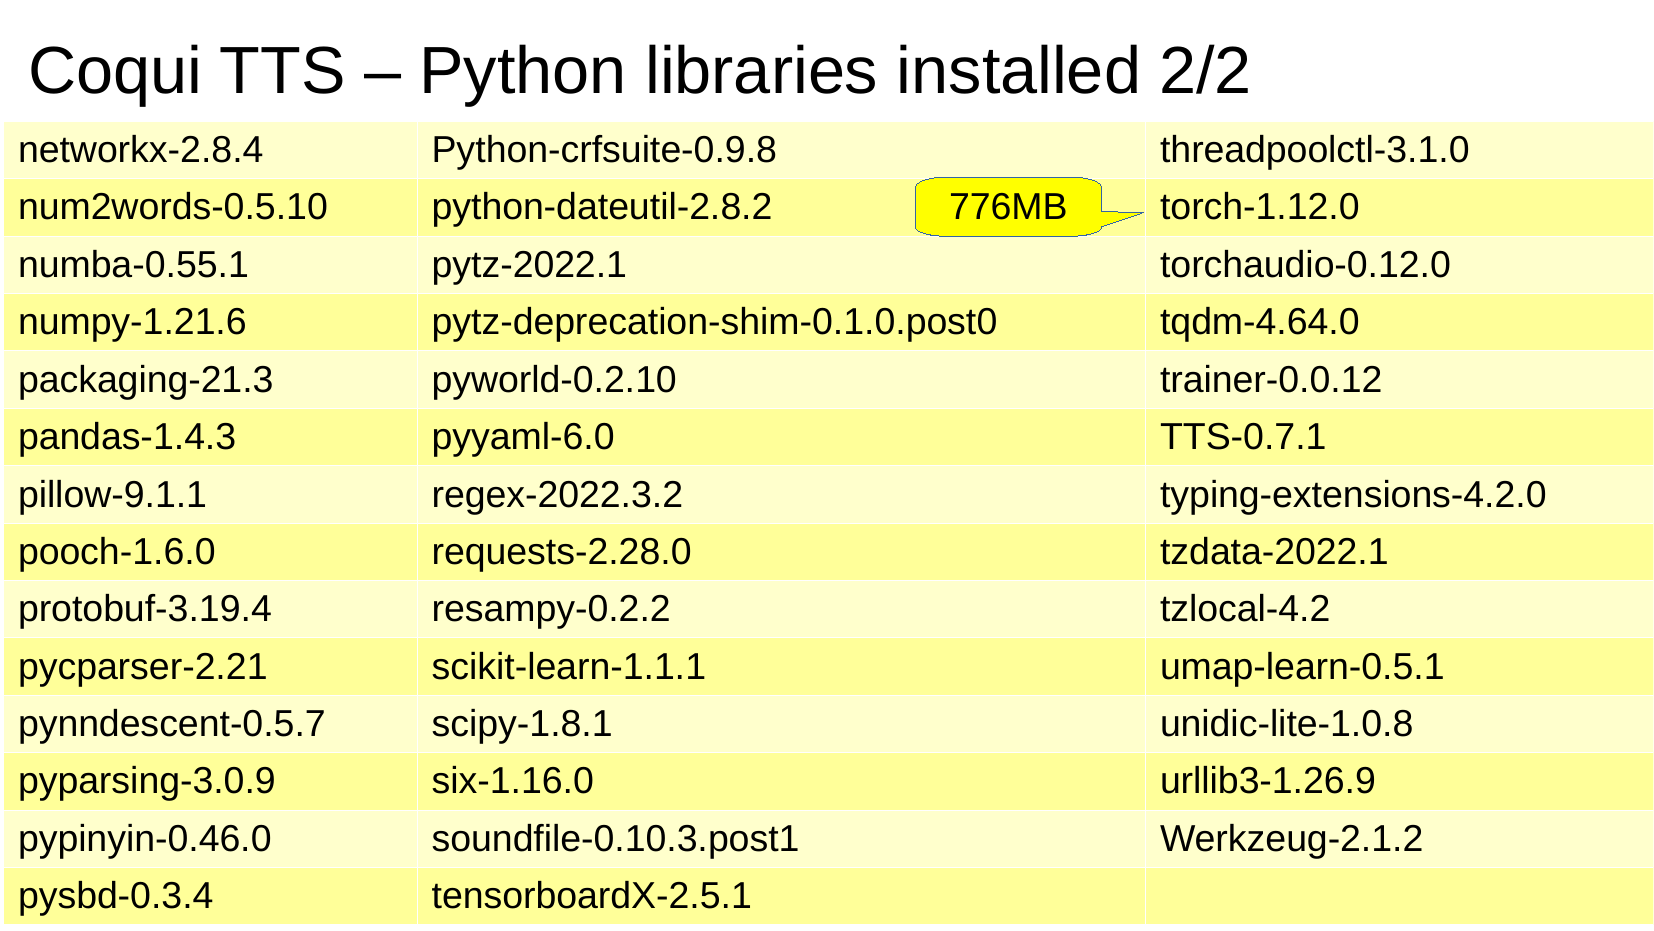

# Coqui TTS – Python libraries installed 2/2
| networkx-2.8.4 | Python-crfsuite-0.9.8 | threadpoolctl-3.1.0 |
| --- | --- | --- |
| num2words-0.5.10 | python-dateutil-2.8.2 | torch-1.12.0 |
| numba-0.55.1 | pytz-2022.1 | torchaudio-0.12.0 |
| numpy-1.21.6 | pytz-deprecation-shim-0.1.0.post0 | tqdm-4.64.0 |
| packaging-21.3 | pyworld-0.2.10 | trainer-0.0.12 |
| pandas-1.4.3 | pyyaml-6.0 | TTS-0.7.1 |
| pillow-9.1.1 | regex-2022.3.2 | typing-extensions-4.2.0 |
| pooch-1.6.0 | requests-2.28.0 | tzdata-2022.1 |
| protobuf-3.19.4 | resampy-0.2.2 | tzlocal-4.2 |
| pycparser-2.21 | scikit-learn-1.1.1 | umap-learn-0.5.1 |
| pynndescent-0.5.7 | scipy-1.8.1 | unidic-lite-1.0.8 |
| pyparsing-3.0.9 | six-1.16.0 | urllib3-1.26.9 |
| pypinyin-0.46.0 | soundfile-0.10.3.post1 | Werkzeug-2.1.2 |
| pysbd-0.3.4 | tensorboardX-2.5.1 | |
776MB